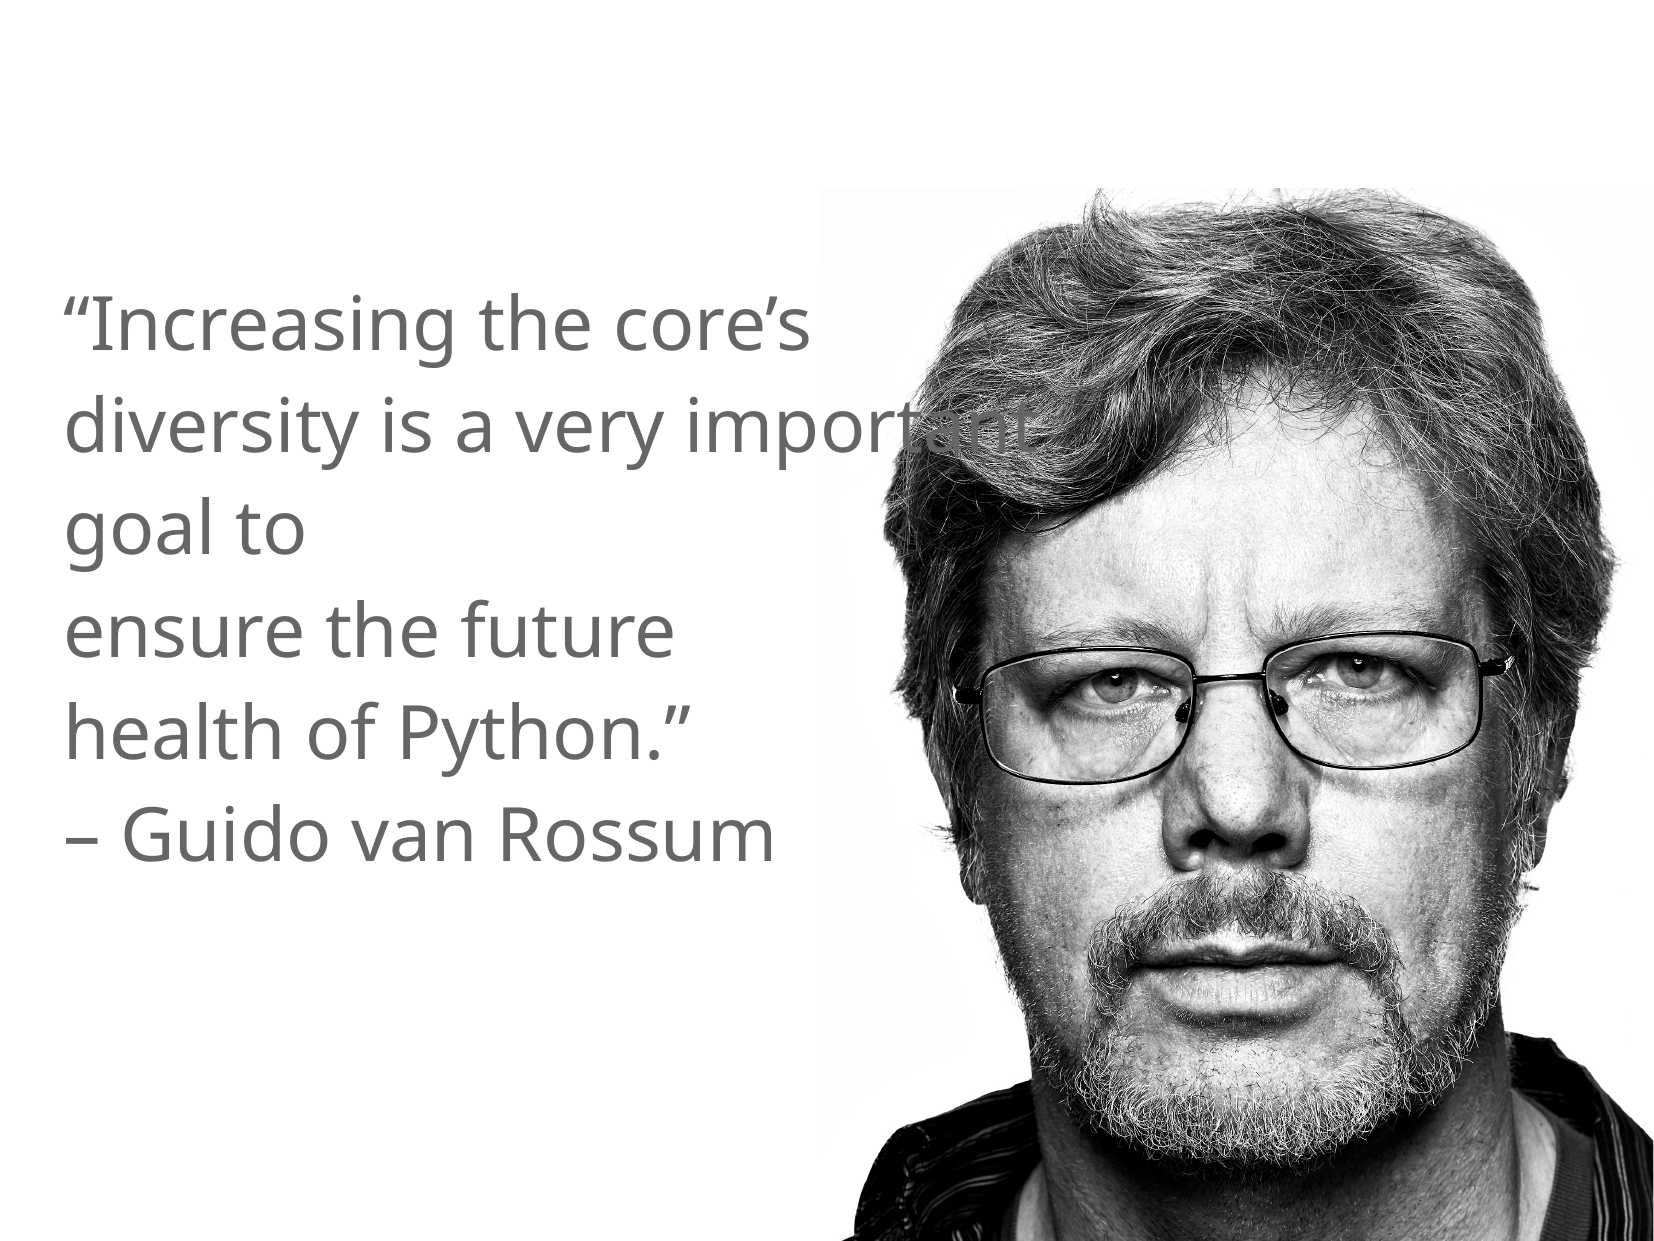

# “Increasing the core’s diversity is a very important goal to ensure the future health of Python.” – Guido van Rossum